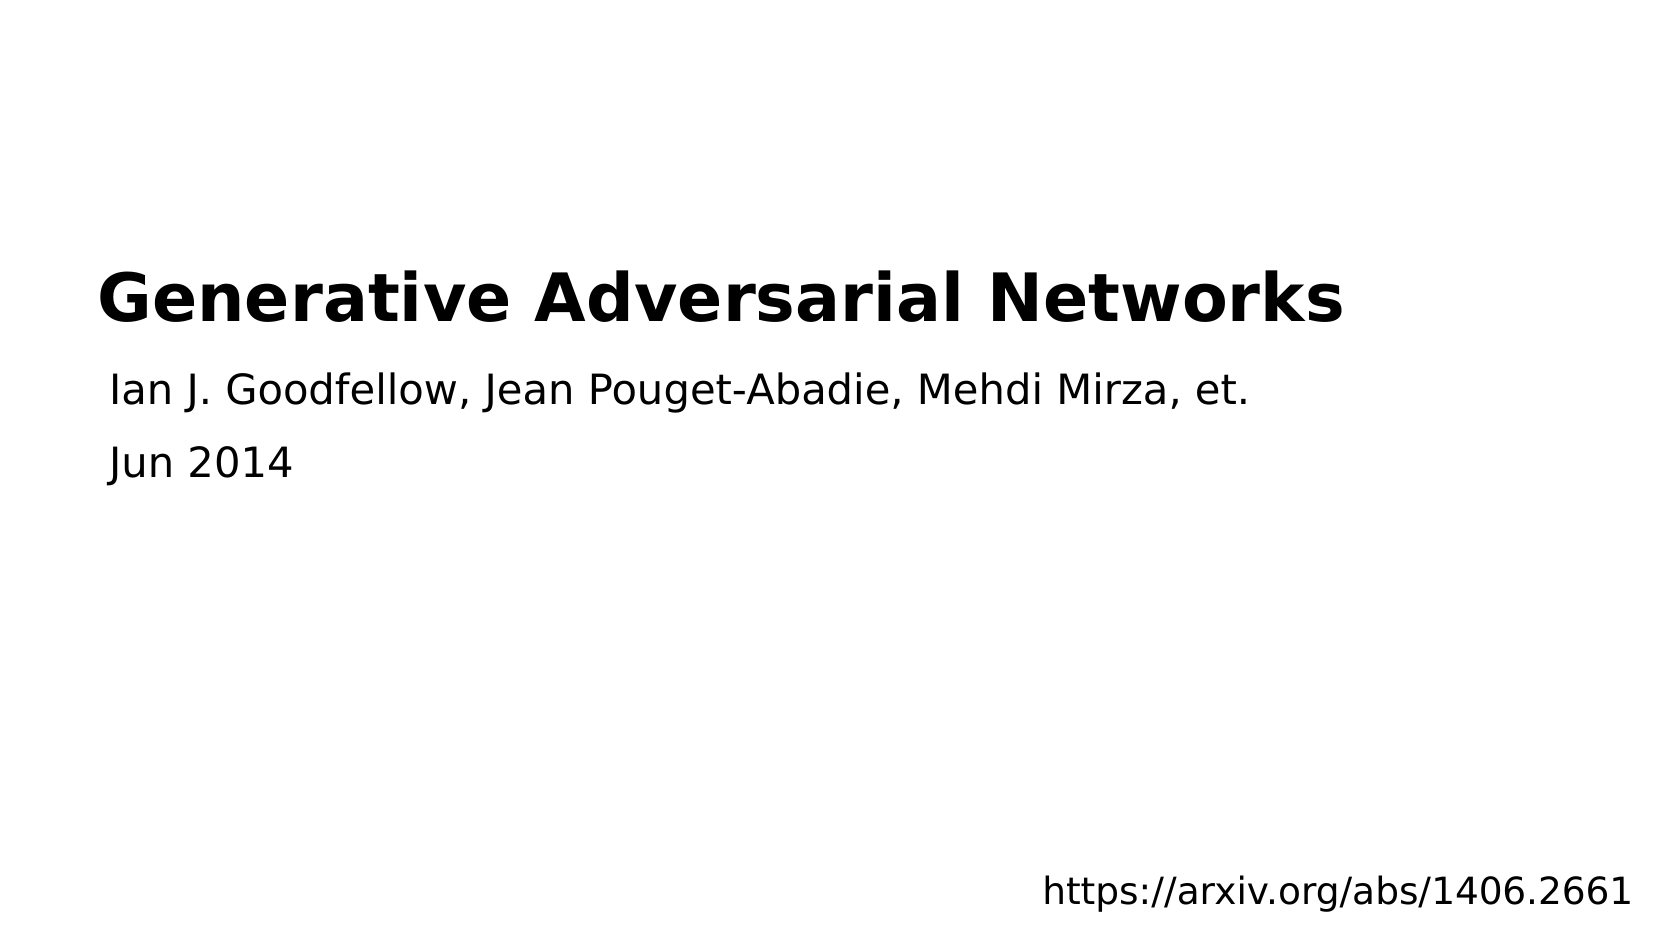

Generative Adversarial Networks
Ian J. Goodfellow, Jean Pouget-Abadie, Mehdi Mirza, et.
Jun 2014
https://arxiv.org/abs/1406.2661